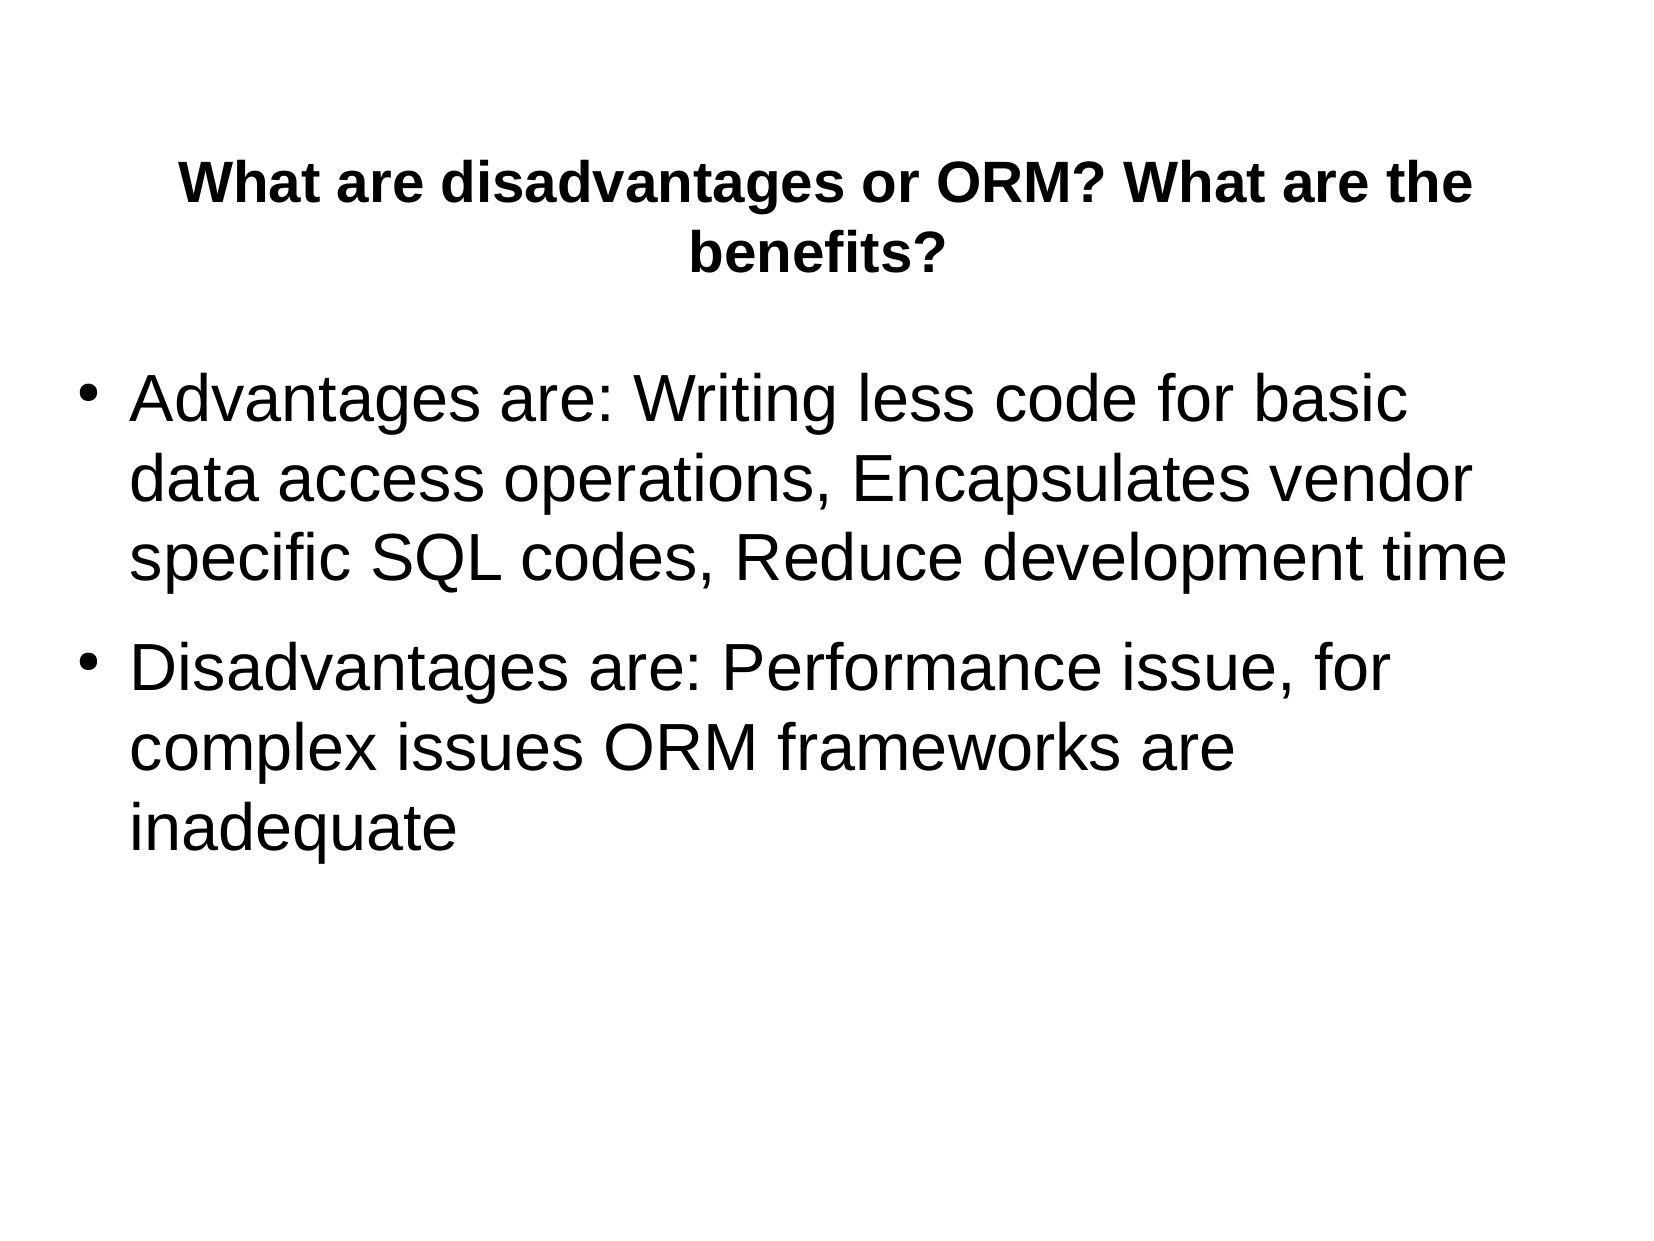

# What are disadvantages or ORM? What are the benefits?
Advantages are: Writing less code for basic data access operations, Encapsulates vendor specific SQL codes, Reduce development time
Disadvantages are: Performance issue, for complex issues ORM frameworks are inadequate